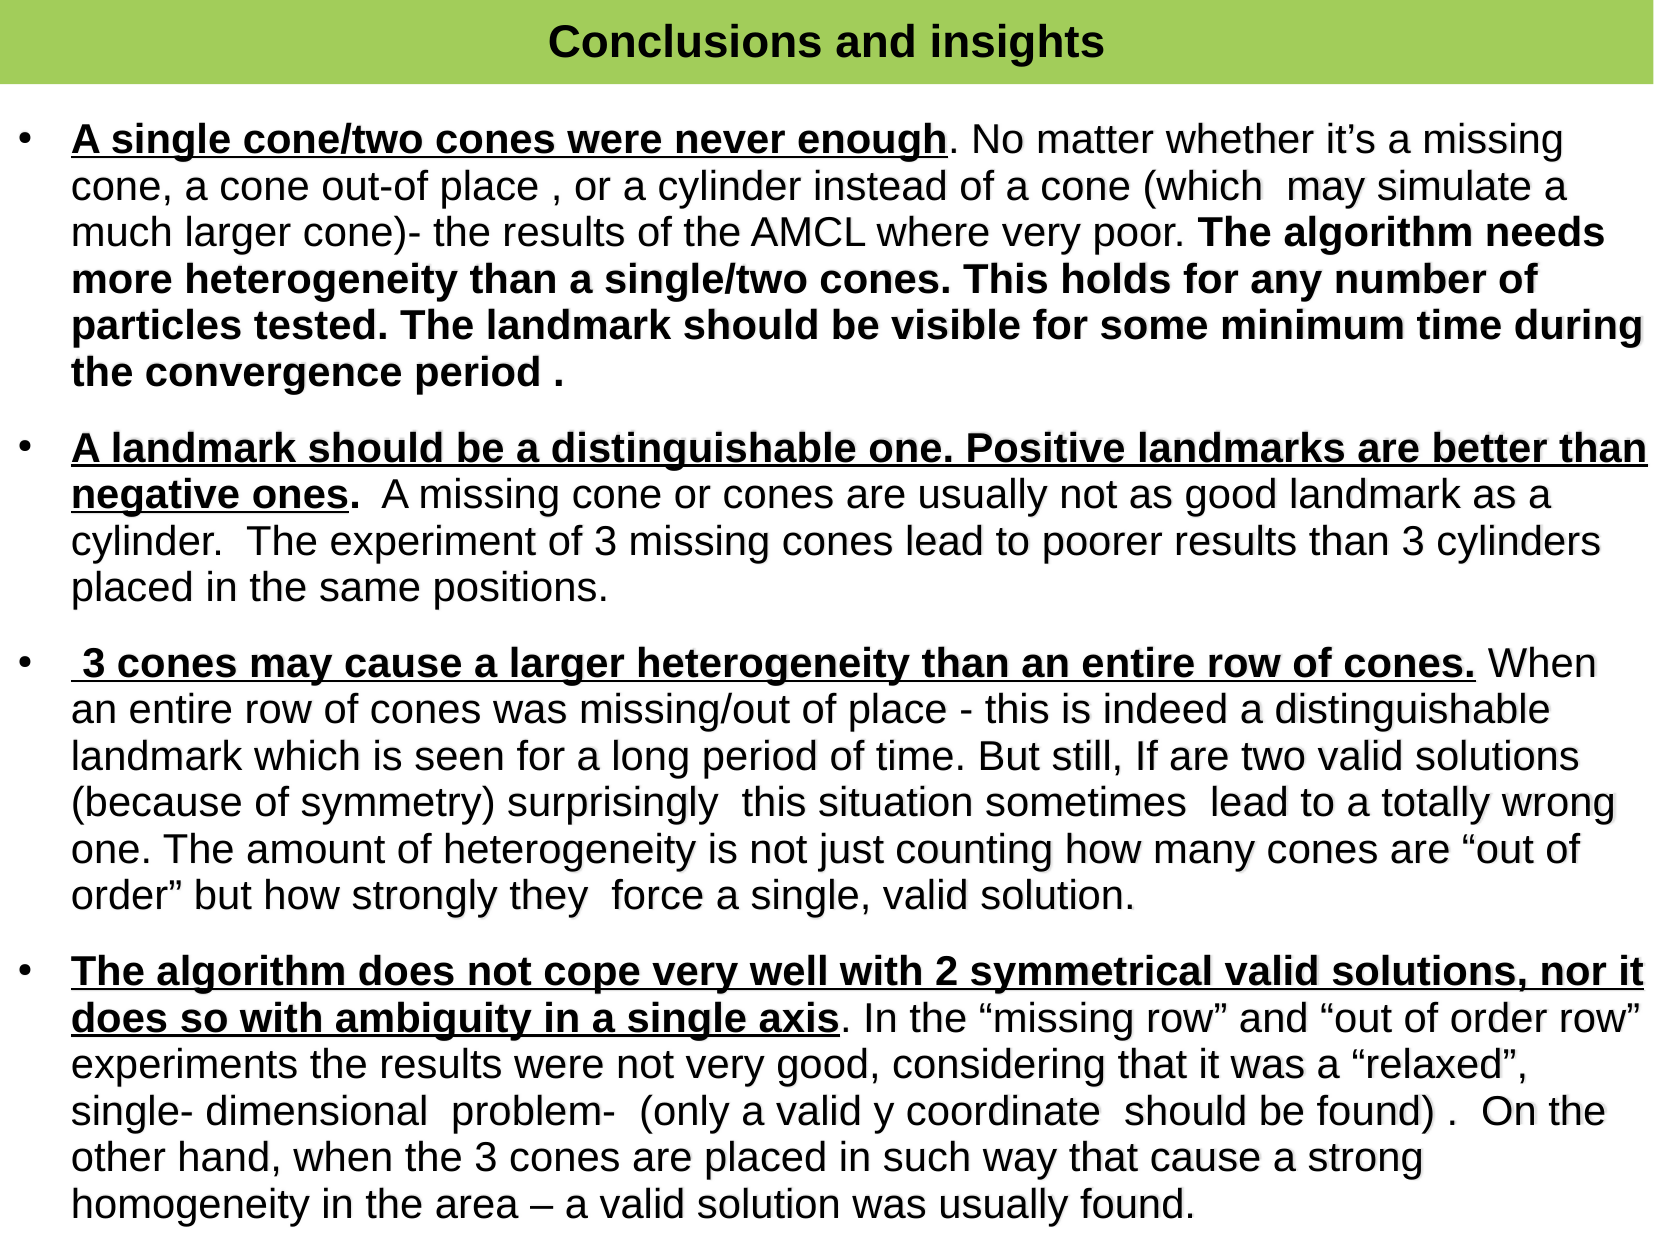

# Conclusions and insights
A single cone/two cones were never enough. No matter whether it’s a missing cone, a cone out-of place , or a cylinder instead of a cone (which may simulate a much larger cone)- the results of the AMCL where very poor. The algorithm needs more heterogeneity than a single/two cones. This holds for any number of particles tested. The landmark should be visible for some minimum time during the convergence period .
A landmark should be a distinguishable one. Positive landmarks are better than negative ones. A missing cone or cones are usually not as good landmark as a cylinder. The experiment of 3 missing cones lead to poorer results than 3 cylinders placed in the same positions.
 3 cones may cause a larger heterogeneity than an entire row of cones. When an entire row of cones was missing/out of place - this is indeed a distinguishable landmark which is seen for a long period of time. But still, If are two valid solutions (because of symmetry) surprisingly this situation sometimes lead to a totally wrong one. The amount of heterogeneity is not just counting how many cones are “out of order” but how strongly they force a single, valid solution.
The algorithm does not cope very well with 2 symmetrical valid solutions, nor it does so with ambiguity in a single axis. In the “missing row” and “out of order row” experiments the results were not very good, considering that it was a “relaxed”, single- dimensional problem- (only a valid y coordinate should be found) . On the other hand, when the 3 cones are placed in such way that cause a strong homogeneity in the area – a valid solution was usually found.